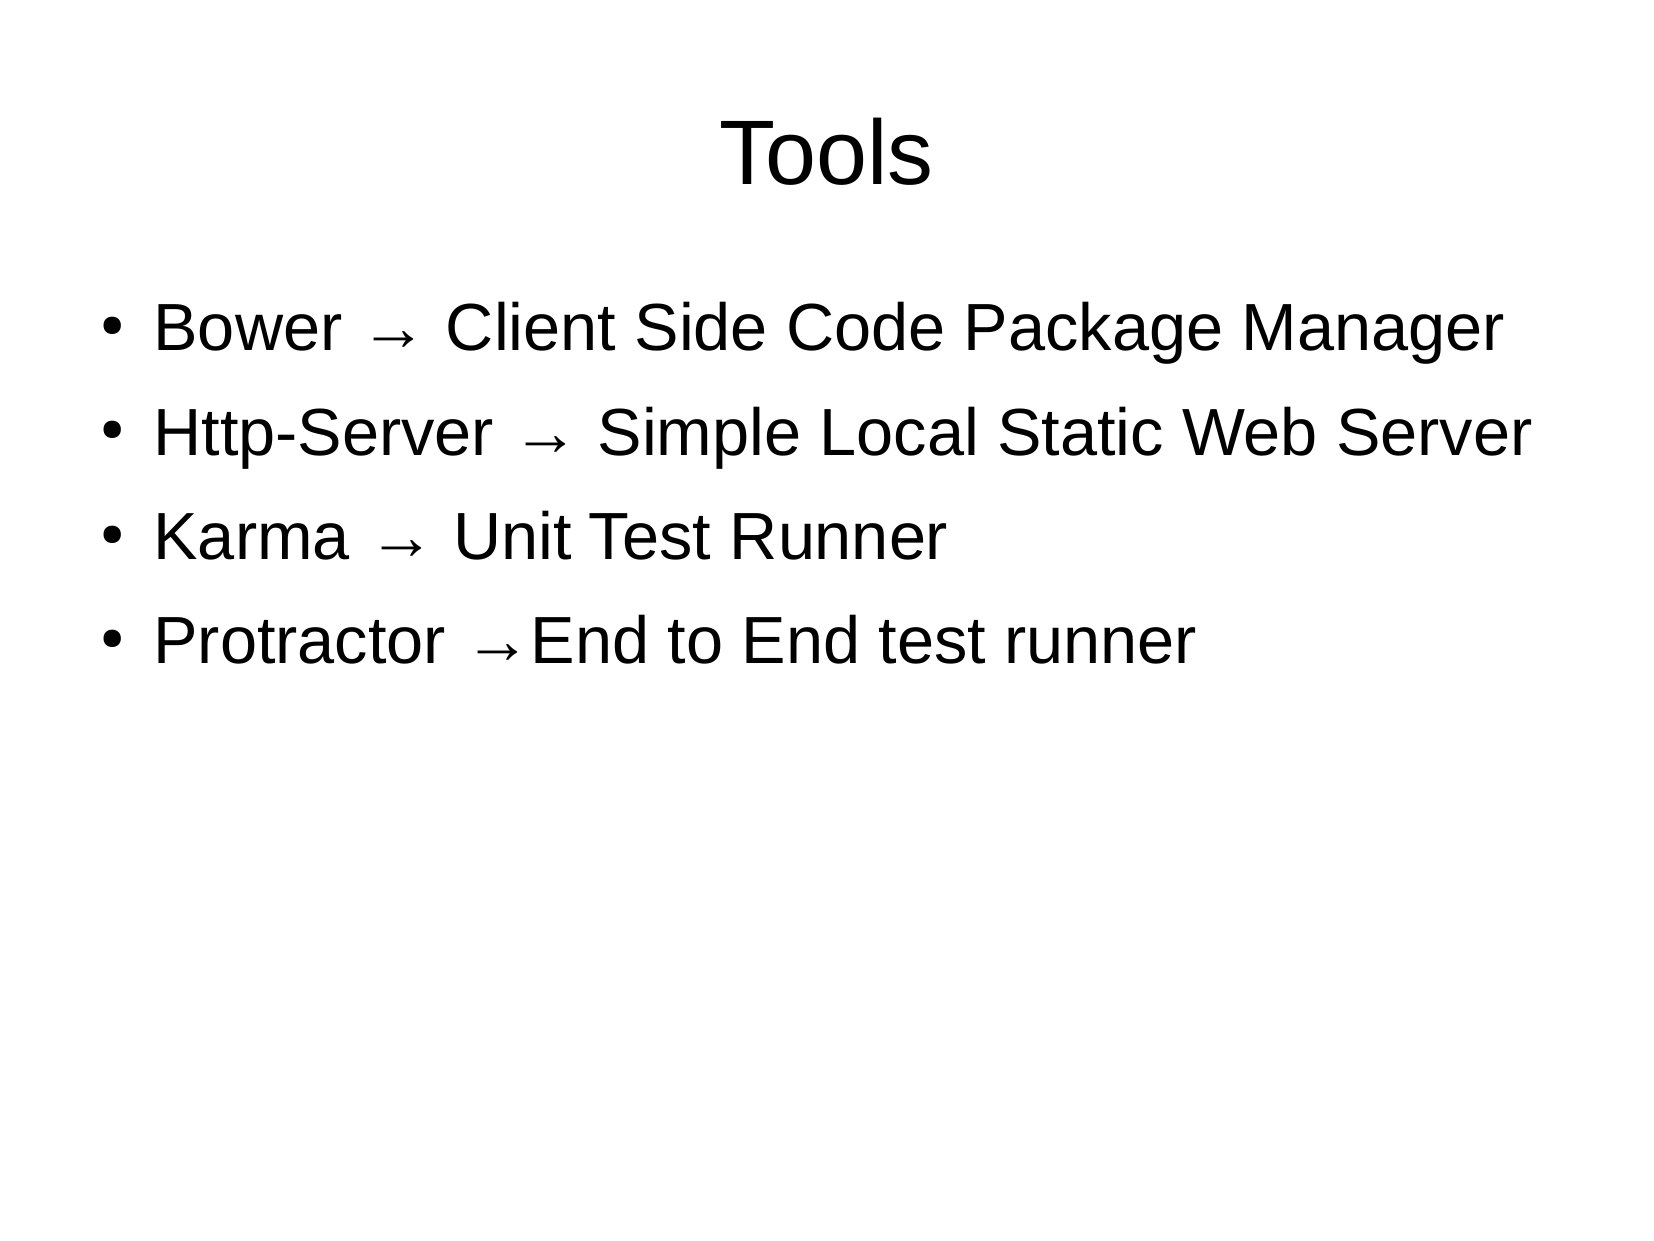

# Tools
Bower → Client Side Code Package Manager
Http-Server → Simple Local Static Web Server
Karma → Unit Test Runner
Protractor →End to End test runner